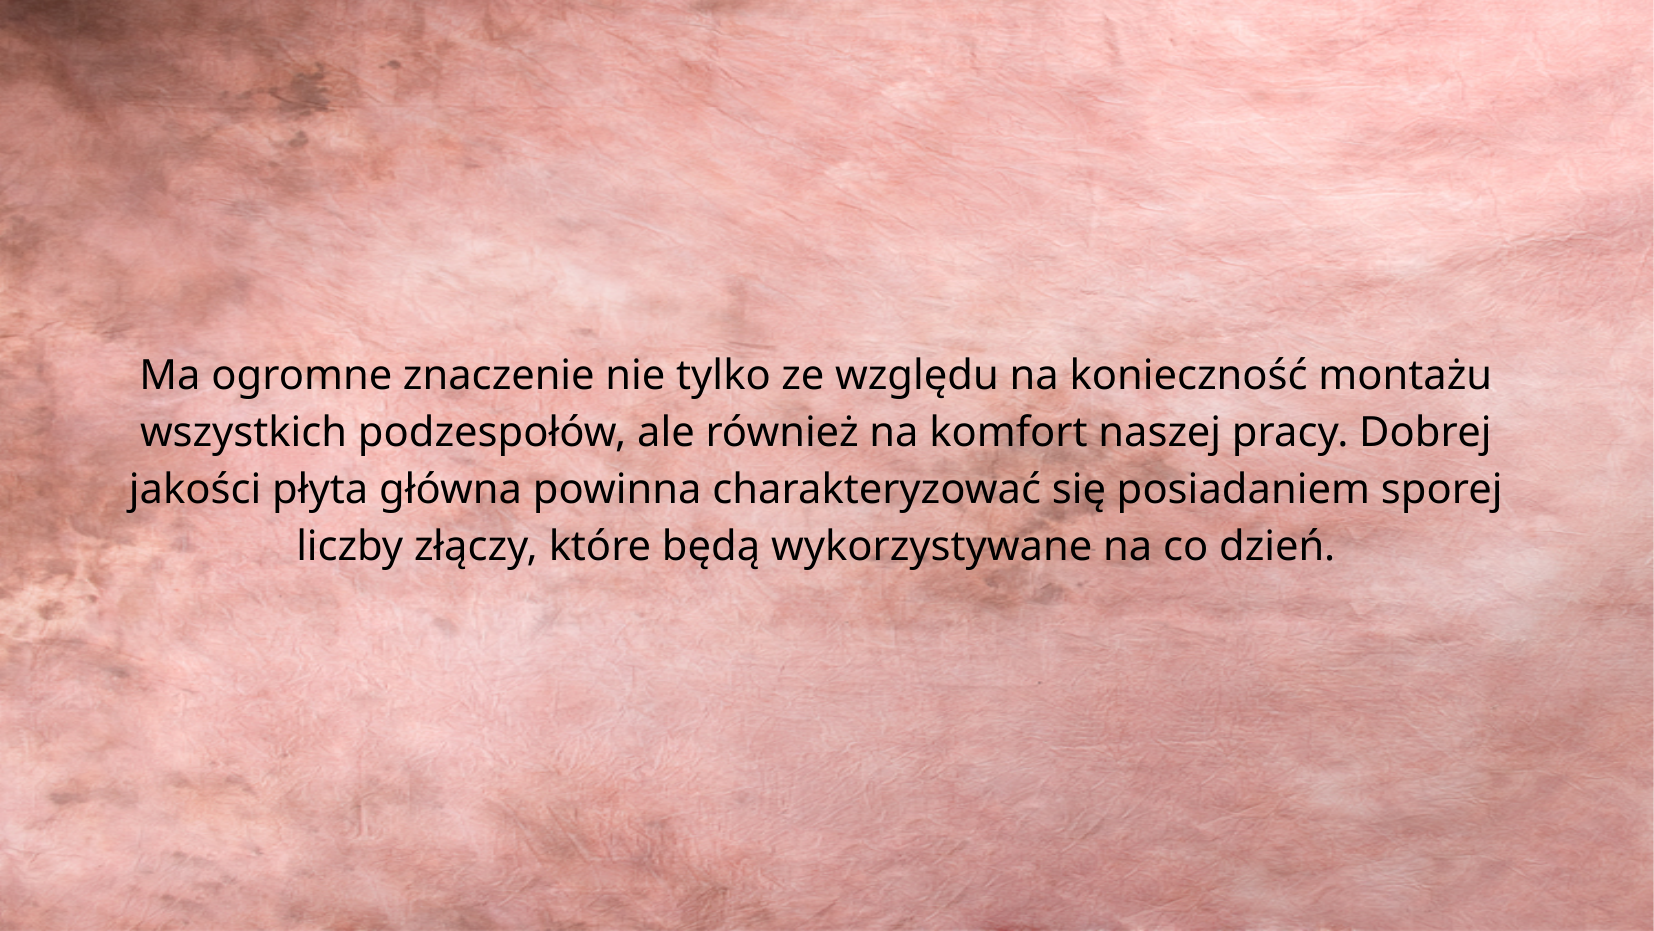

# Ma ogromne znaczenie nie tylko ze względu na konieczność montażu wszystkich podzespołów, ale również na komfort naszej pracy. Dobrej jakości płyta główna powinna charakteryzować się posiadaniem sporej liczby złączy, które będą wykorzystywane na co dzień.